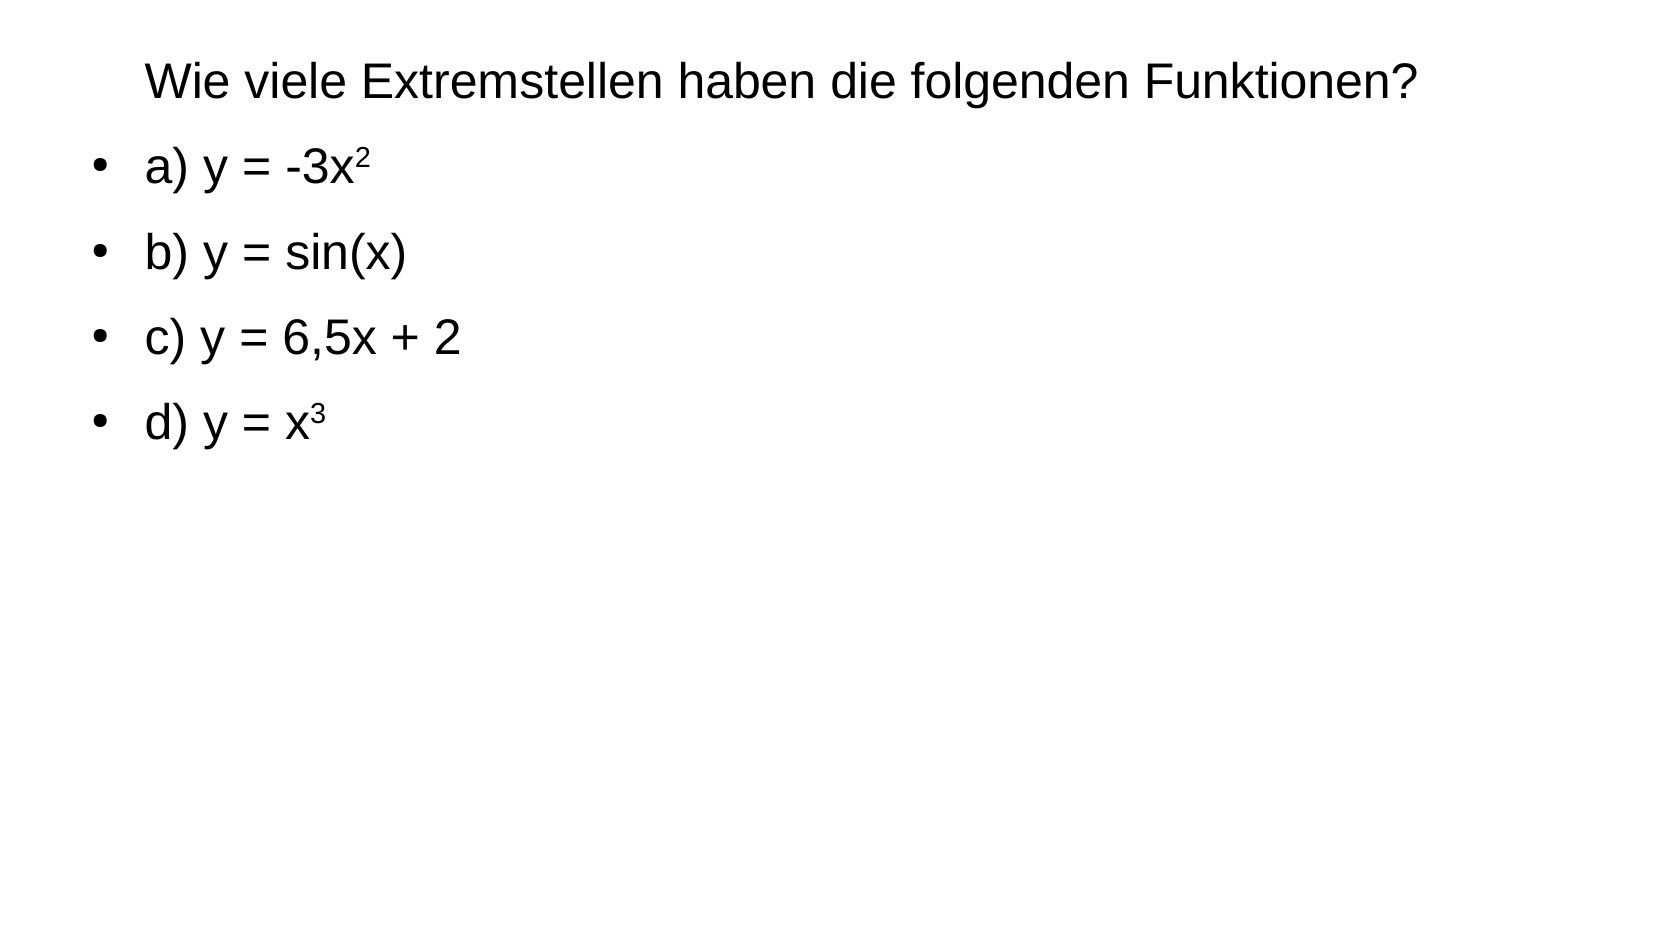

# Wie viele Extremstellen haben die folgenden Funktionen?
a) y = -3x2
b) y = sin(x)
c) y = 6,5x + 2
d) y = x3